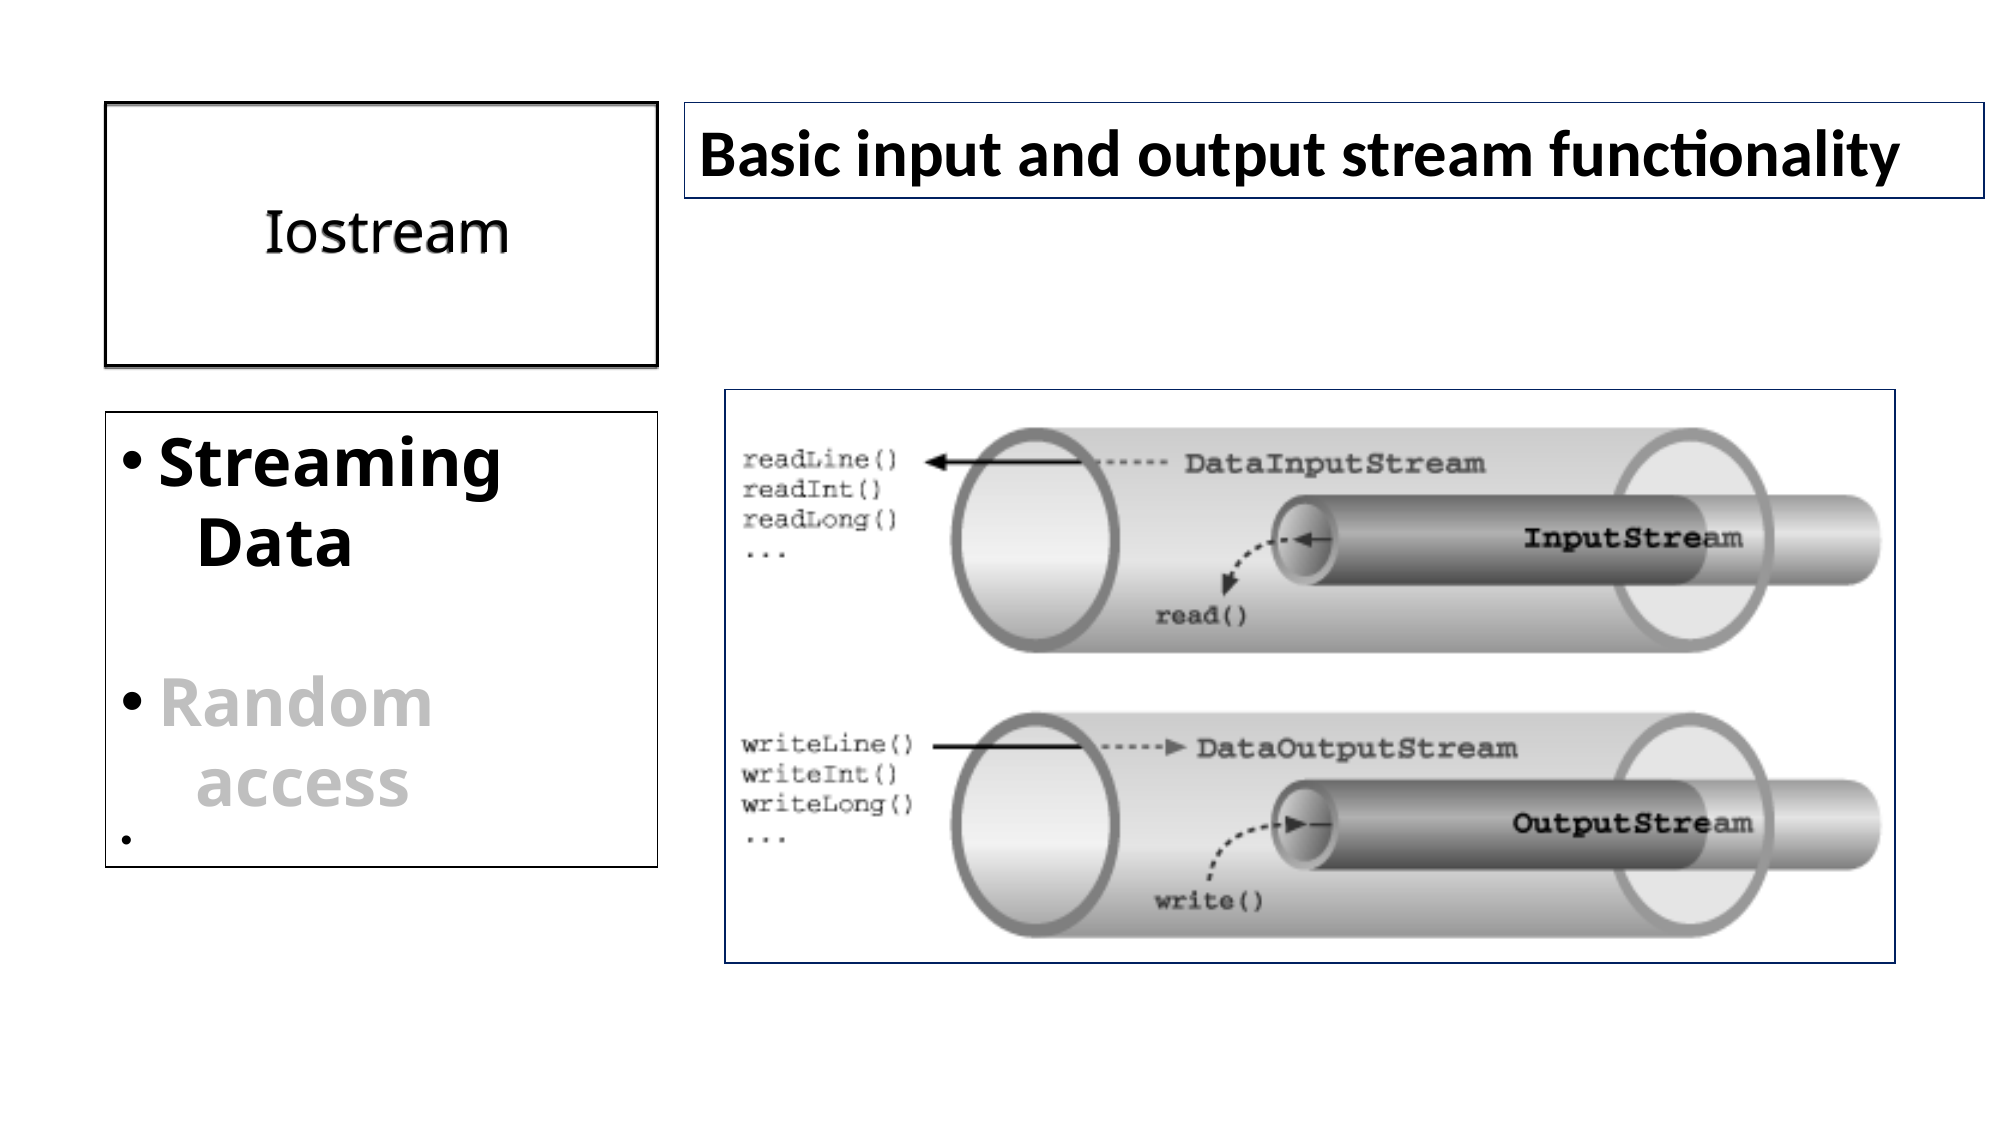

# Iostream
Basic input and output stream functionality
Streaming Data
Random access